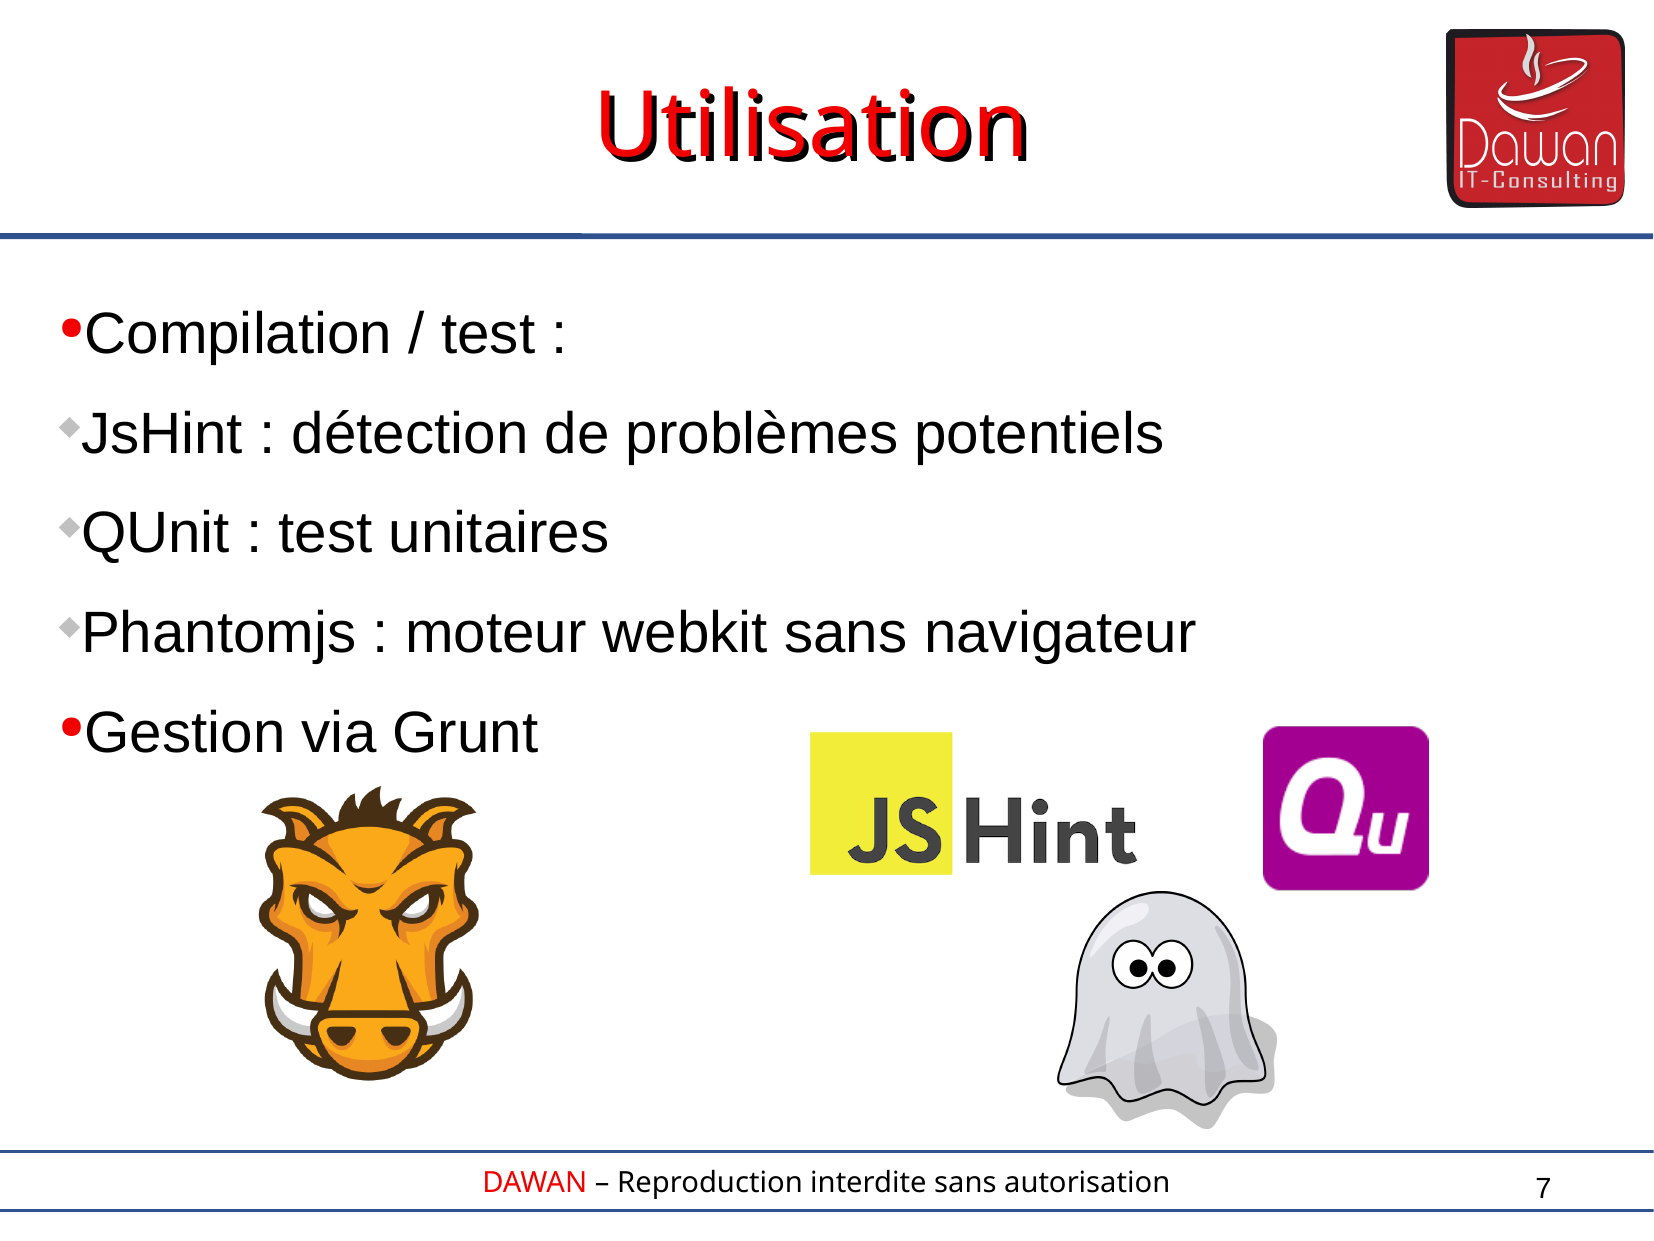

Utilisation
# Compilation / test :
JsHint : détection de problèmes potentiels
QUnit : test unitaires
Phantomjs : moteur webkit sans navigateur
Gestion via Grunt